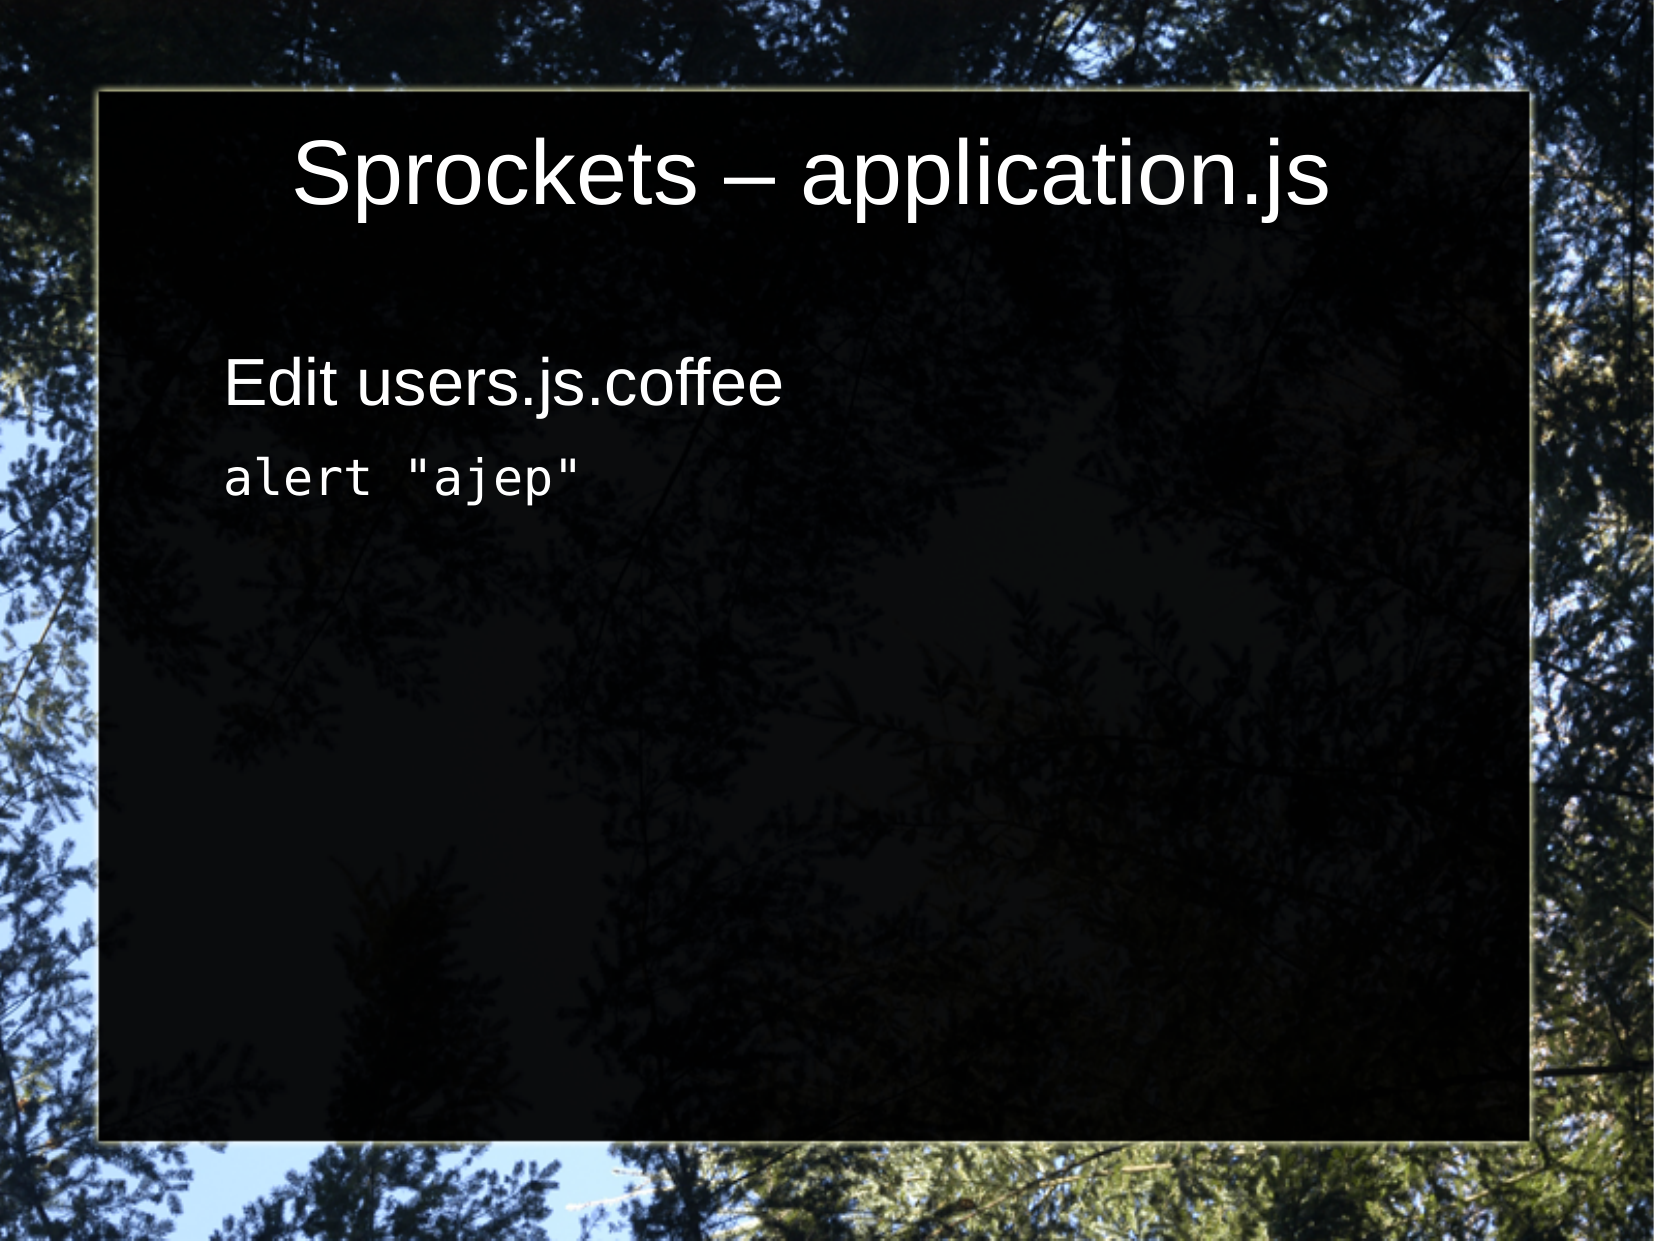

# Sprockets – application.js
Edit users.js.coffee
alert "ajep"